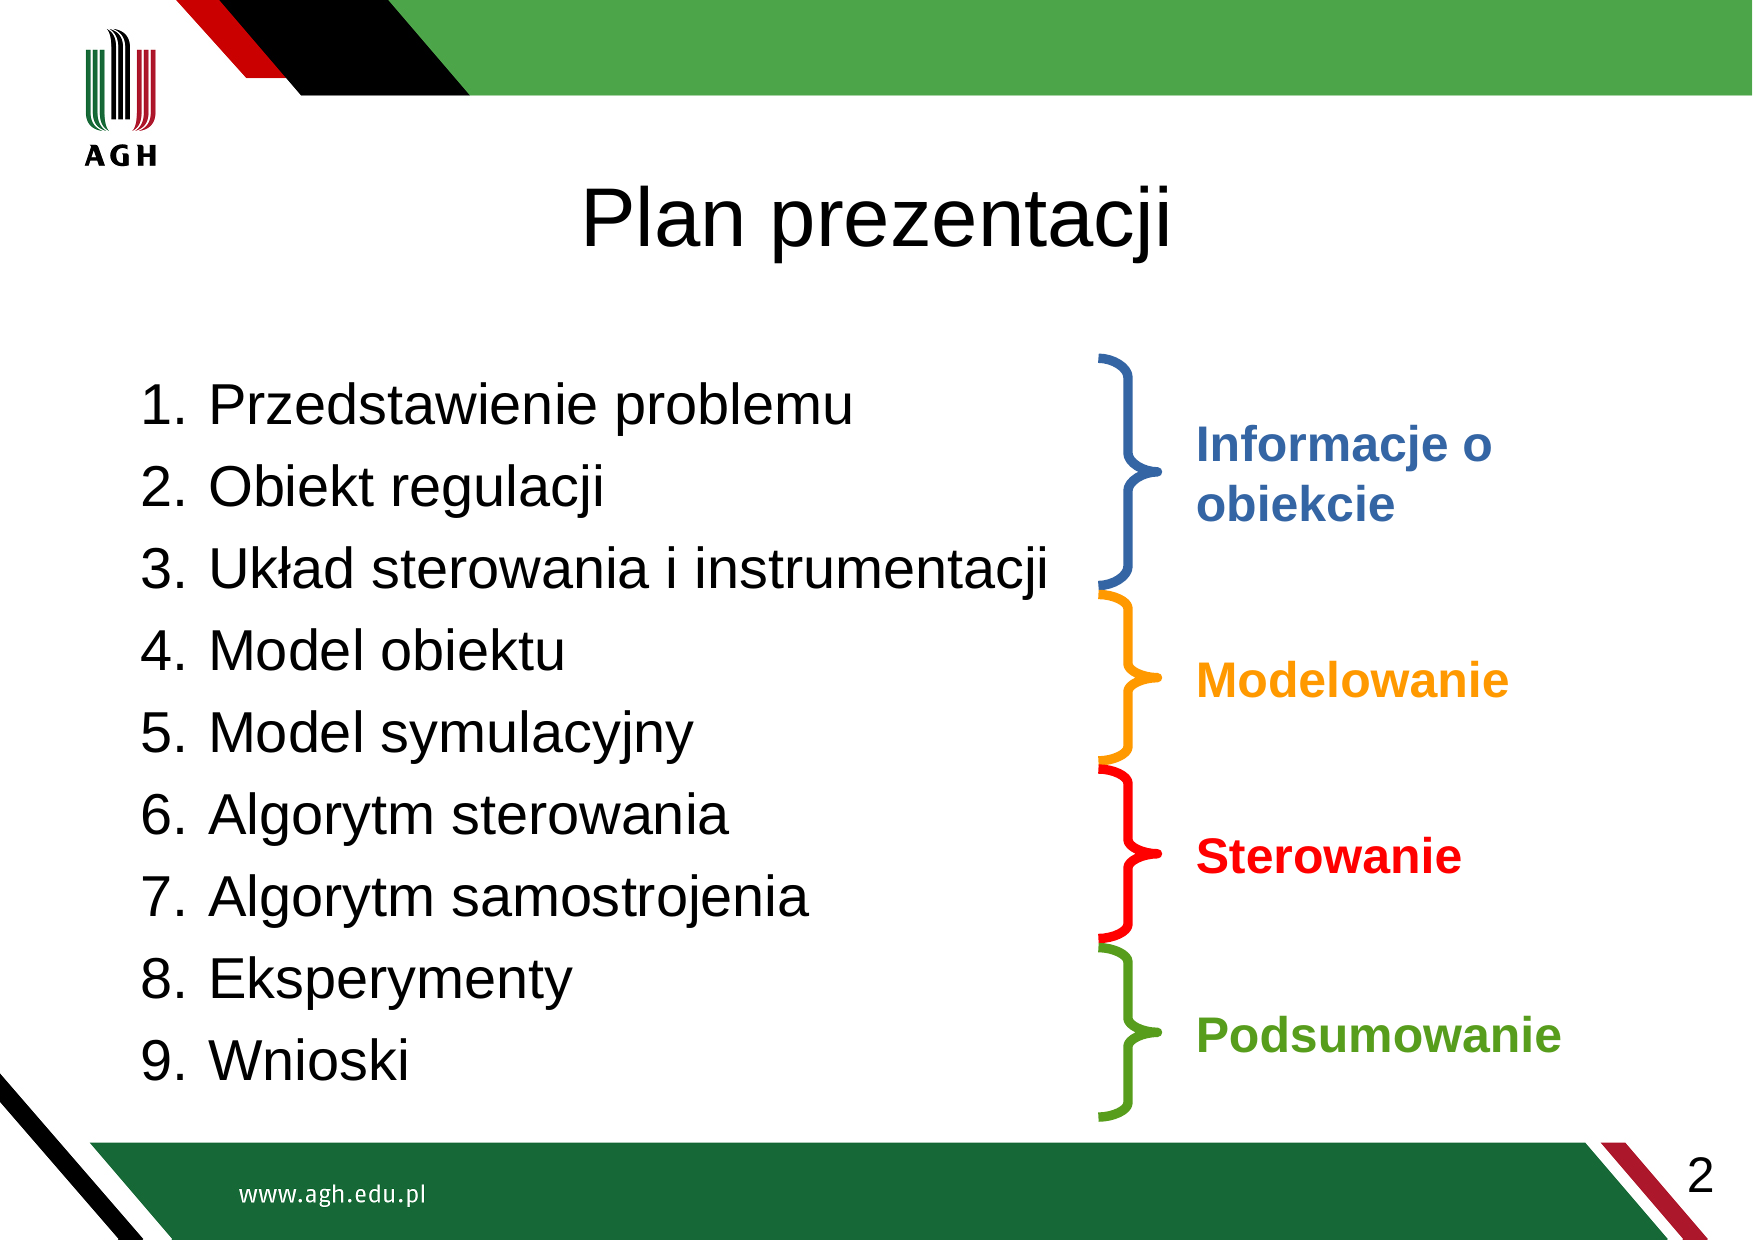

# Plan prezentacji
Przedstawienie problemu
Obiekt regulacji
Układ sterowania i instrumentacji
Model obiektu
Model symulacyjny
Algorytm sterowania
Algorytm samostrojenia
Eksperymenty
Wnioski
Informacje o obiekcie
Modelowanie
Sterowanie
Podsumowanie
2